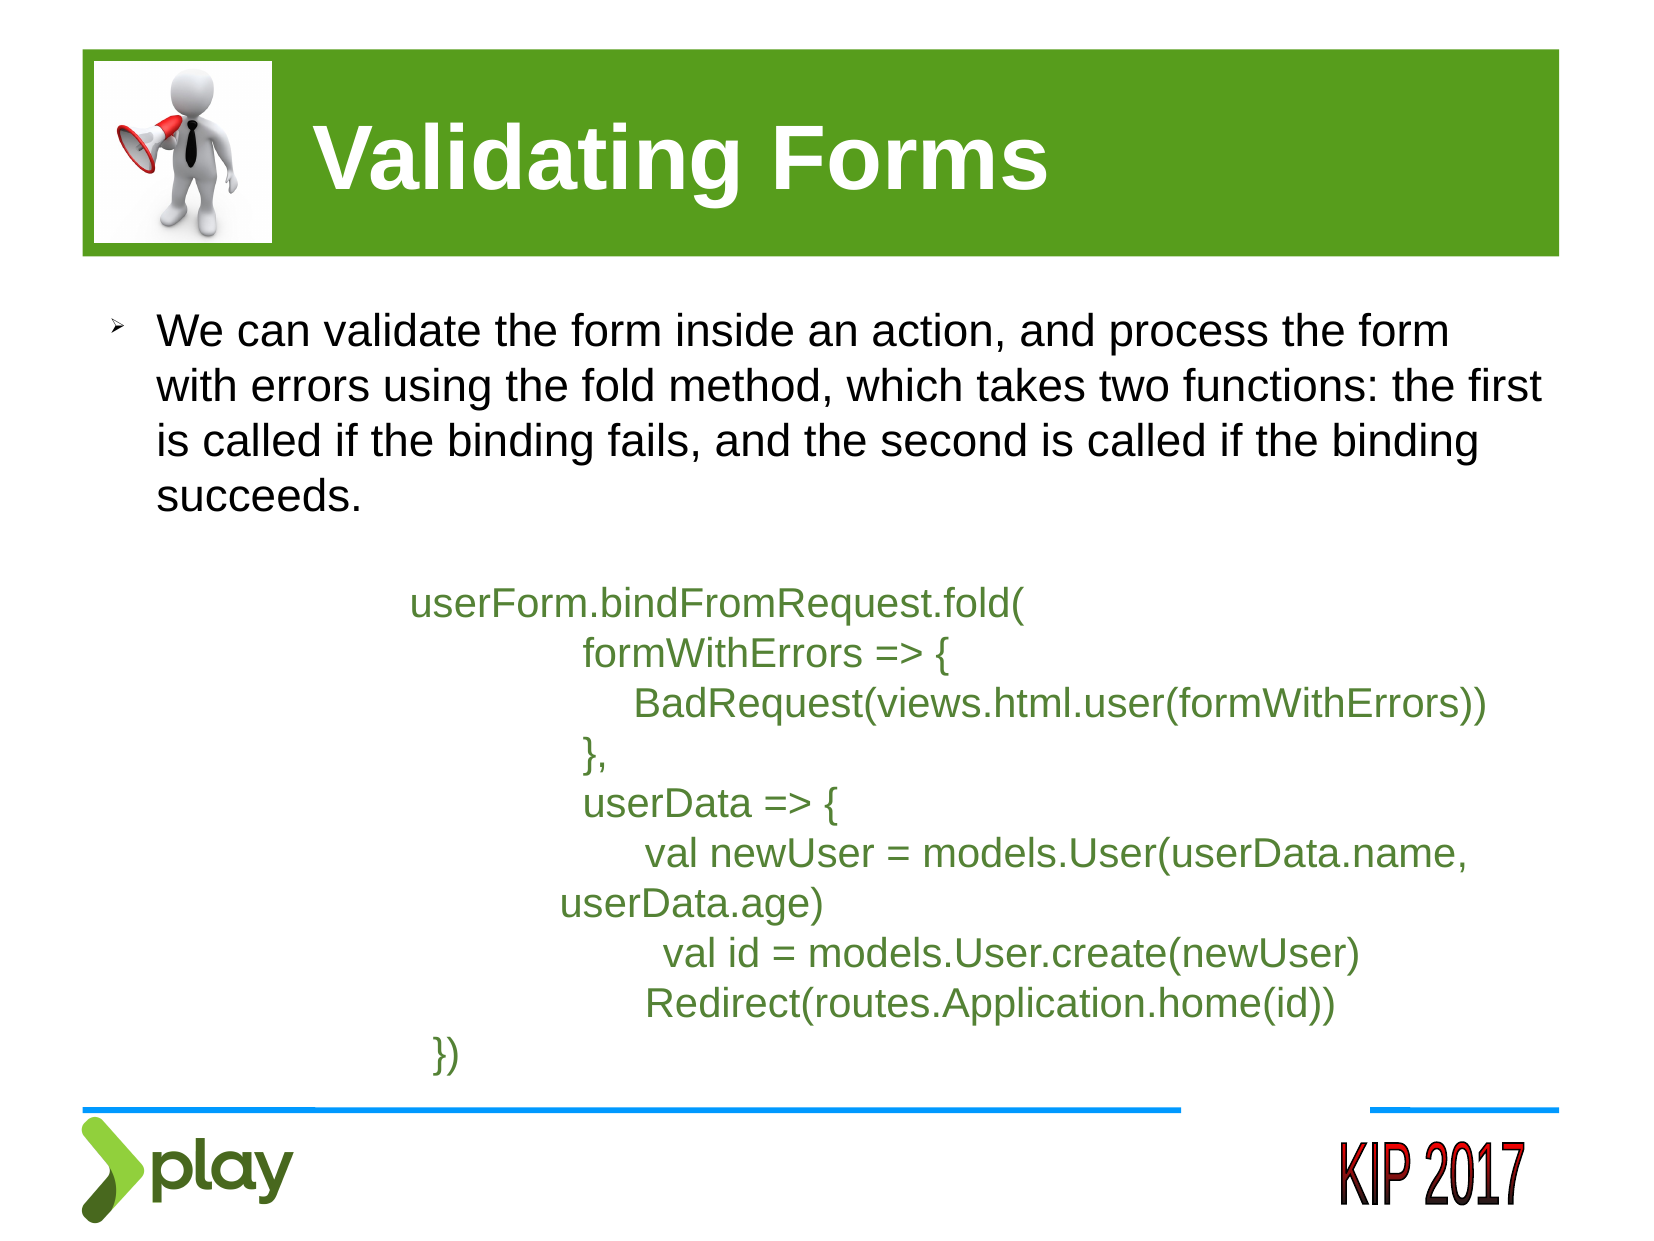

# Validating Forms
We can validate the form inside an action, and process the form
with errors using the fold method, which takes two functions: the first
is called if the binding fails, and the second is called if the binding
succeeds.
userForm.bindFromRequest.fold(
 formWithErrors => {
	BadRequest(views.html.user(formWithErrors))
 },
 userData => {
	 val newUser = models.User(userData.name, userData.age)
 val id = models.User.create(newUser)
 	 Redirect(routes.Application.home(id))
 })